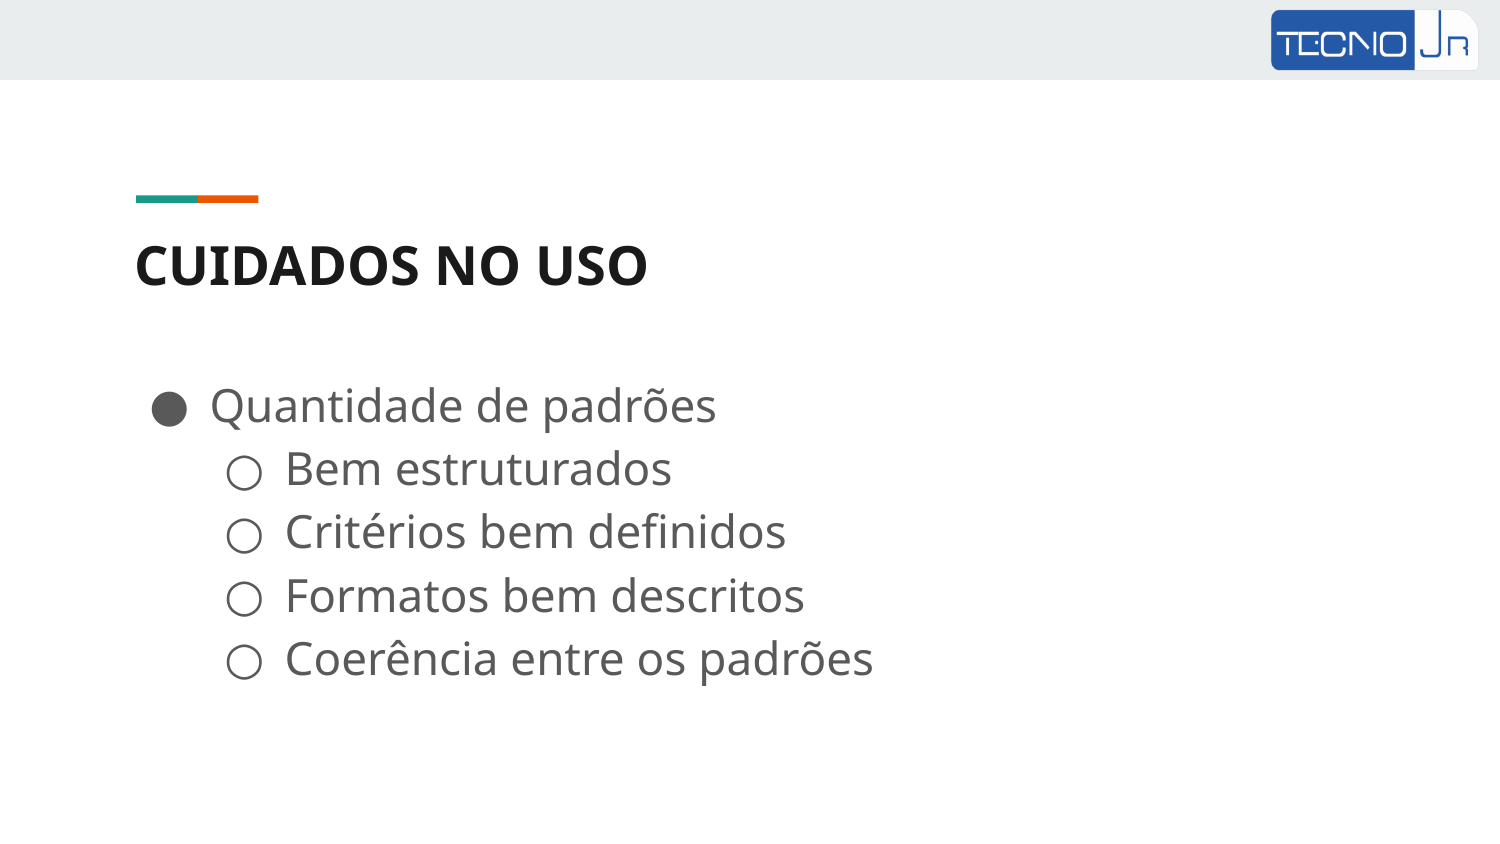

# CUIDADOS NO USO
Quantidade de padrões
Bem estruturados
Critérios bem definidos
Formatos bem descritos
Coerência entre os padrões